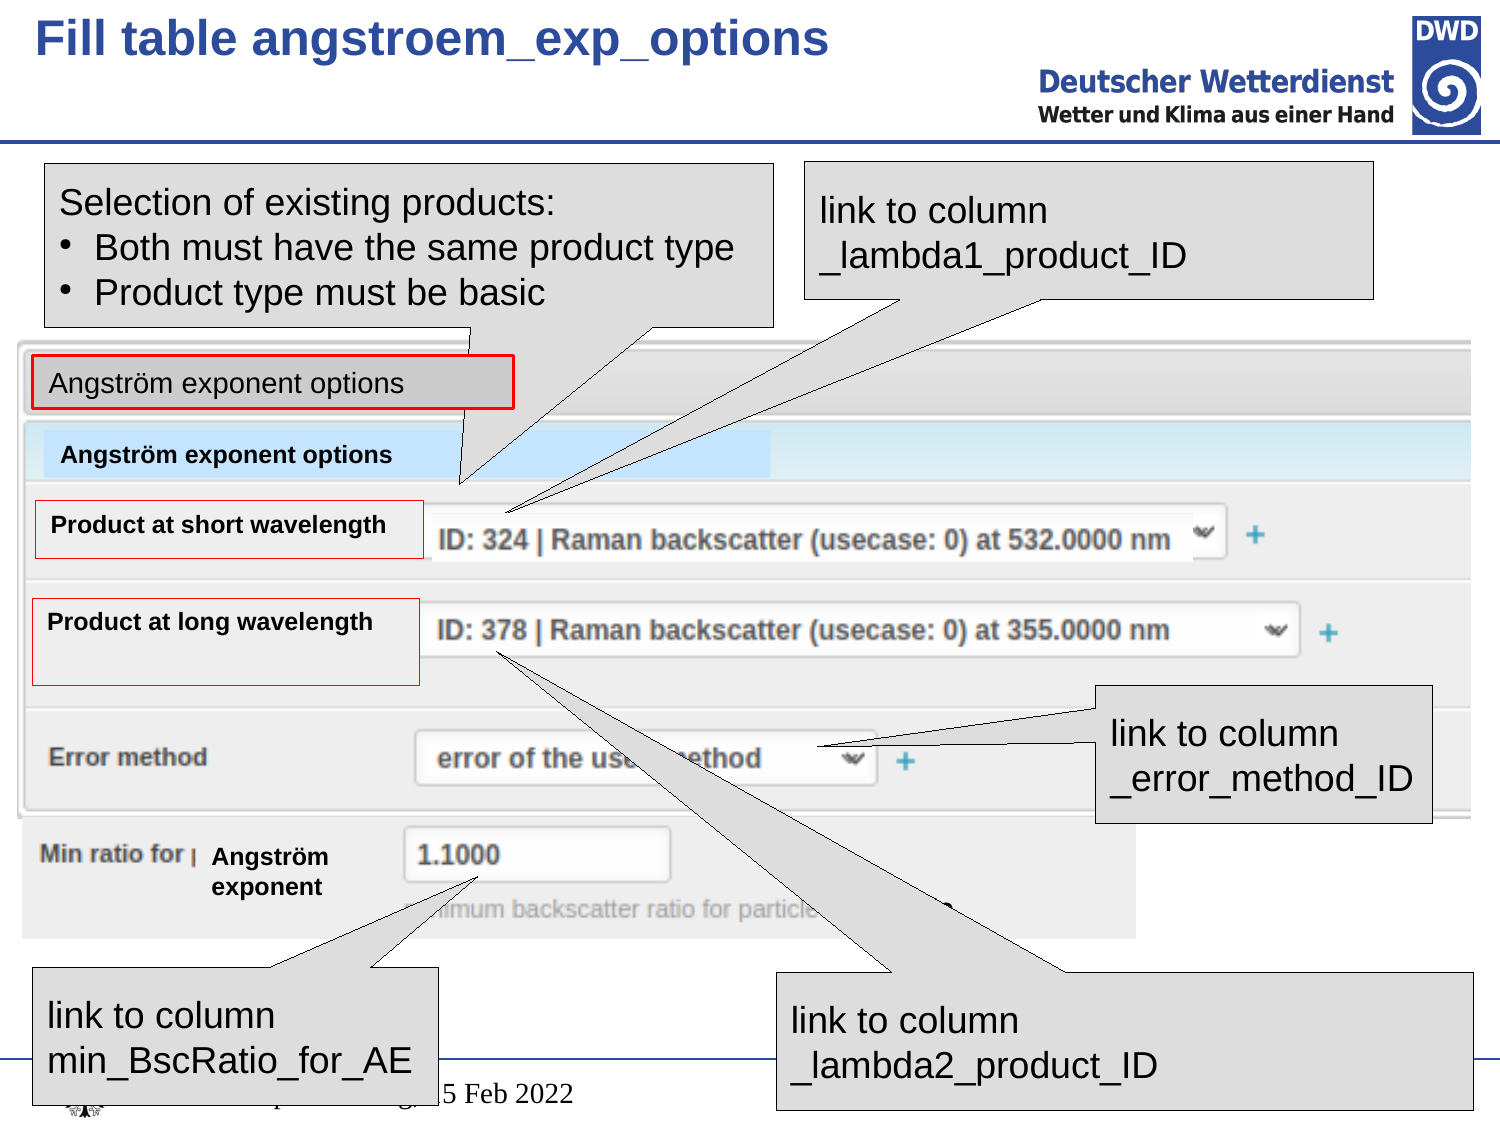

Fill table angstroem_exp_options
link to column
_lambda1_product_ID
Selection of existing products:
Both must have the same product type
Product type must be basic
Angström exponent options
Angström exponent options
Product at short wavelength
Product at long wavelength
link to column
_error_method_ID
Angström
exponent
lidar ratio
link to column
min_BscRatio_for_AE
link to column
_lambda2_product_ID